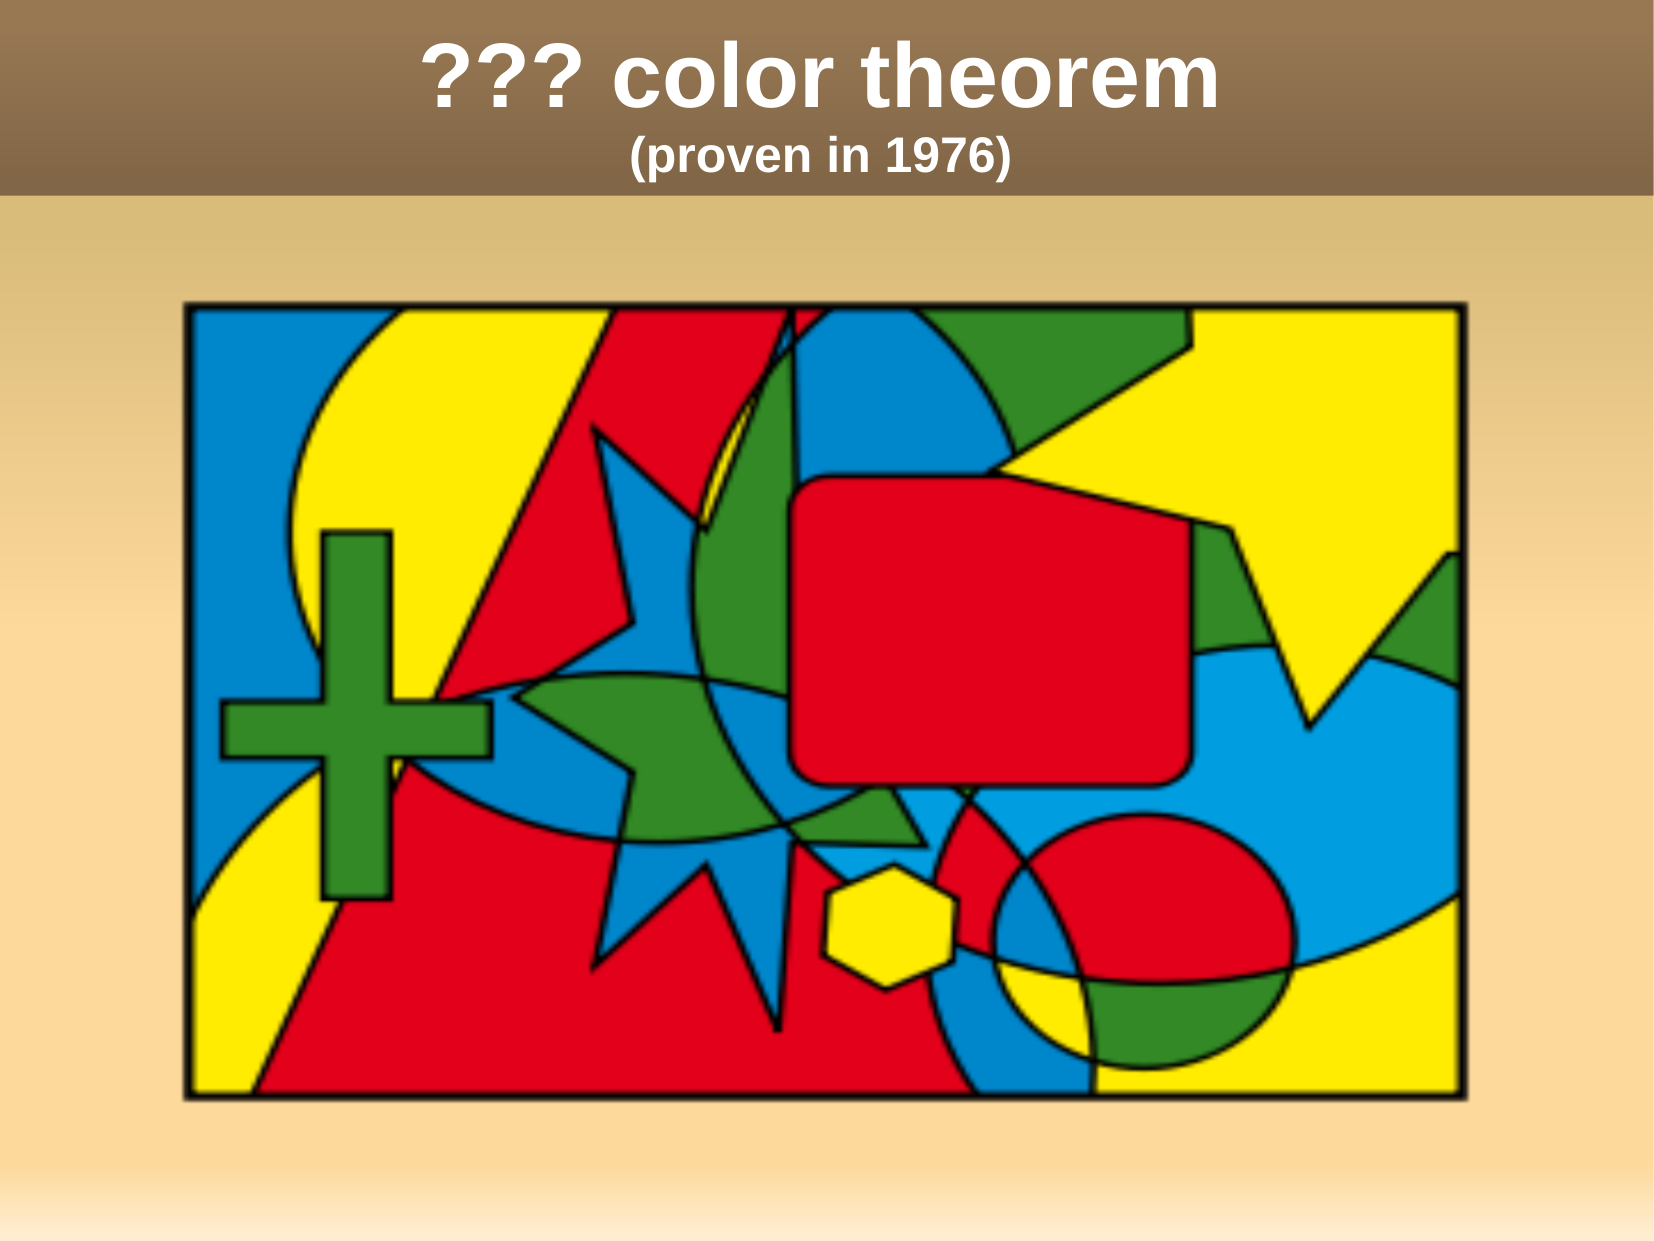

# ??? color theorem (proven in 1976)